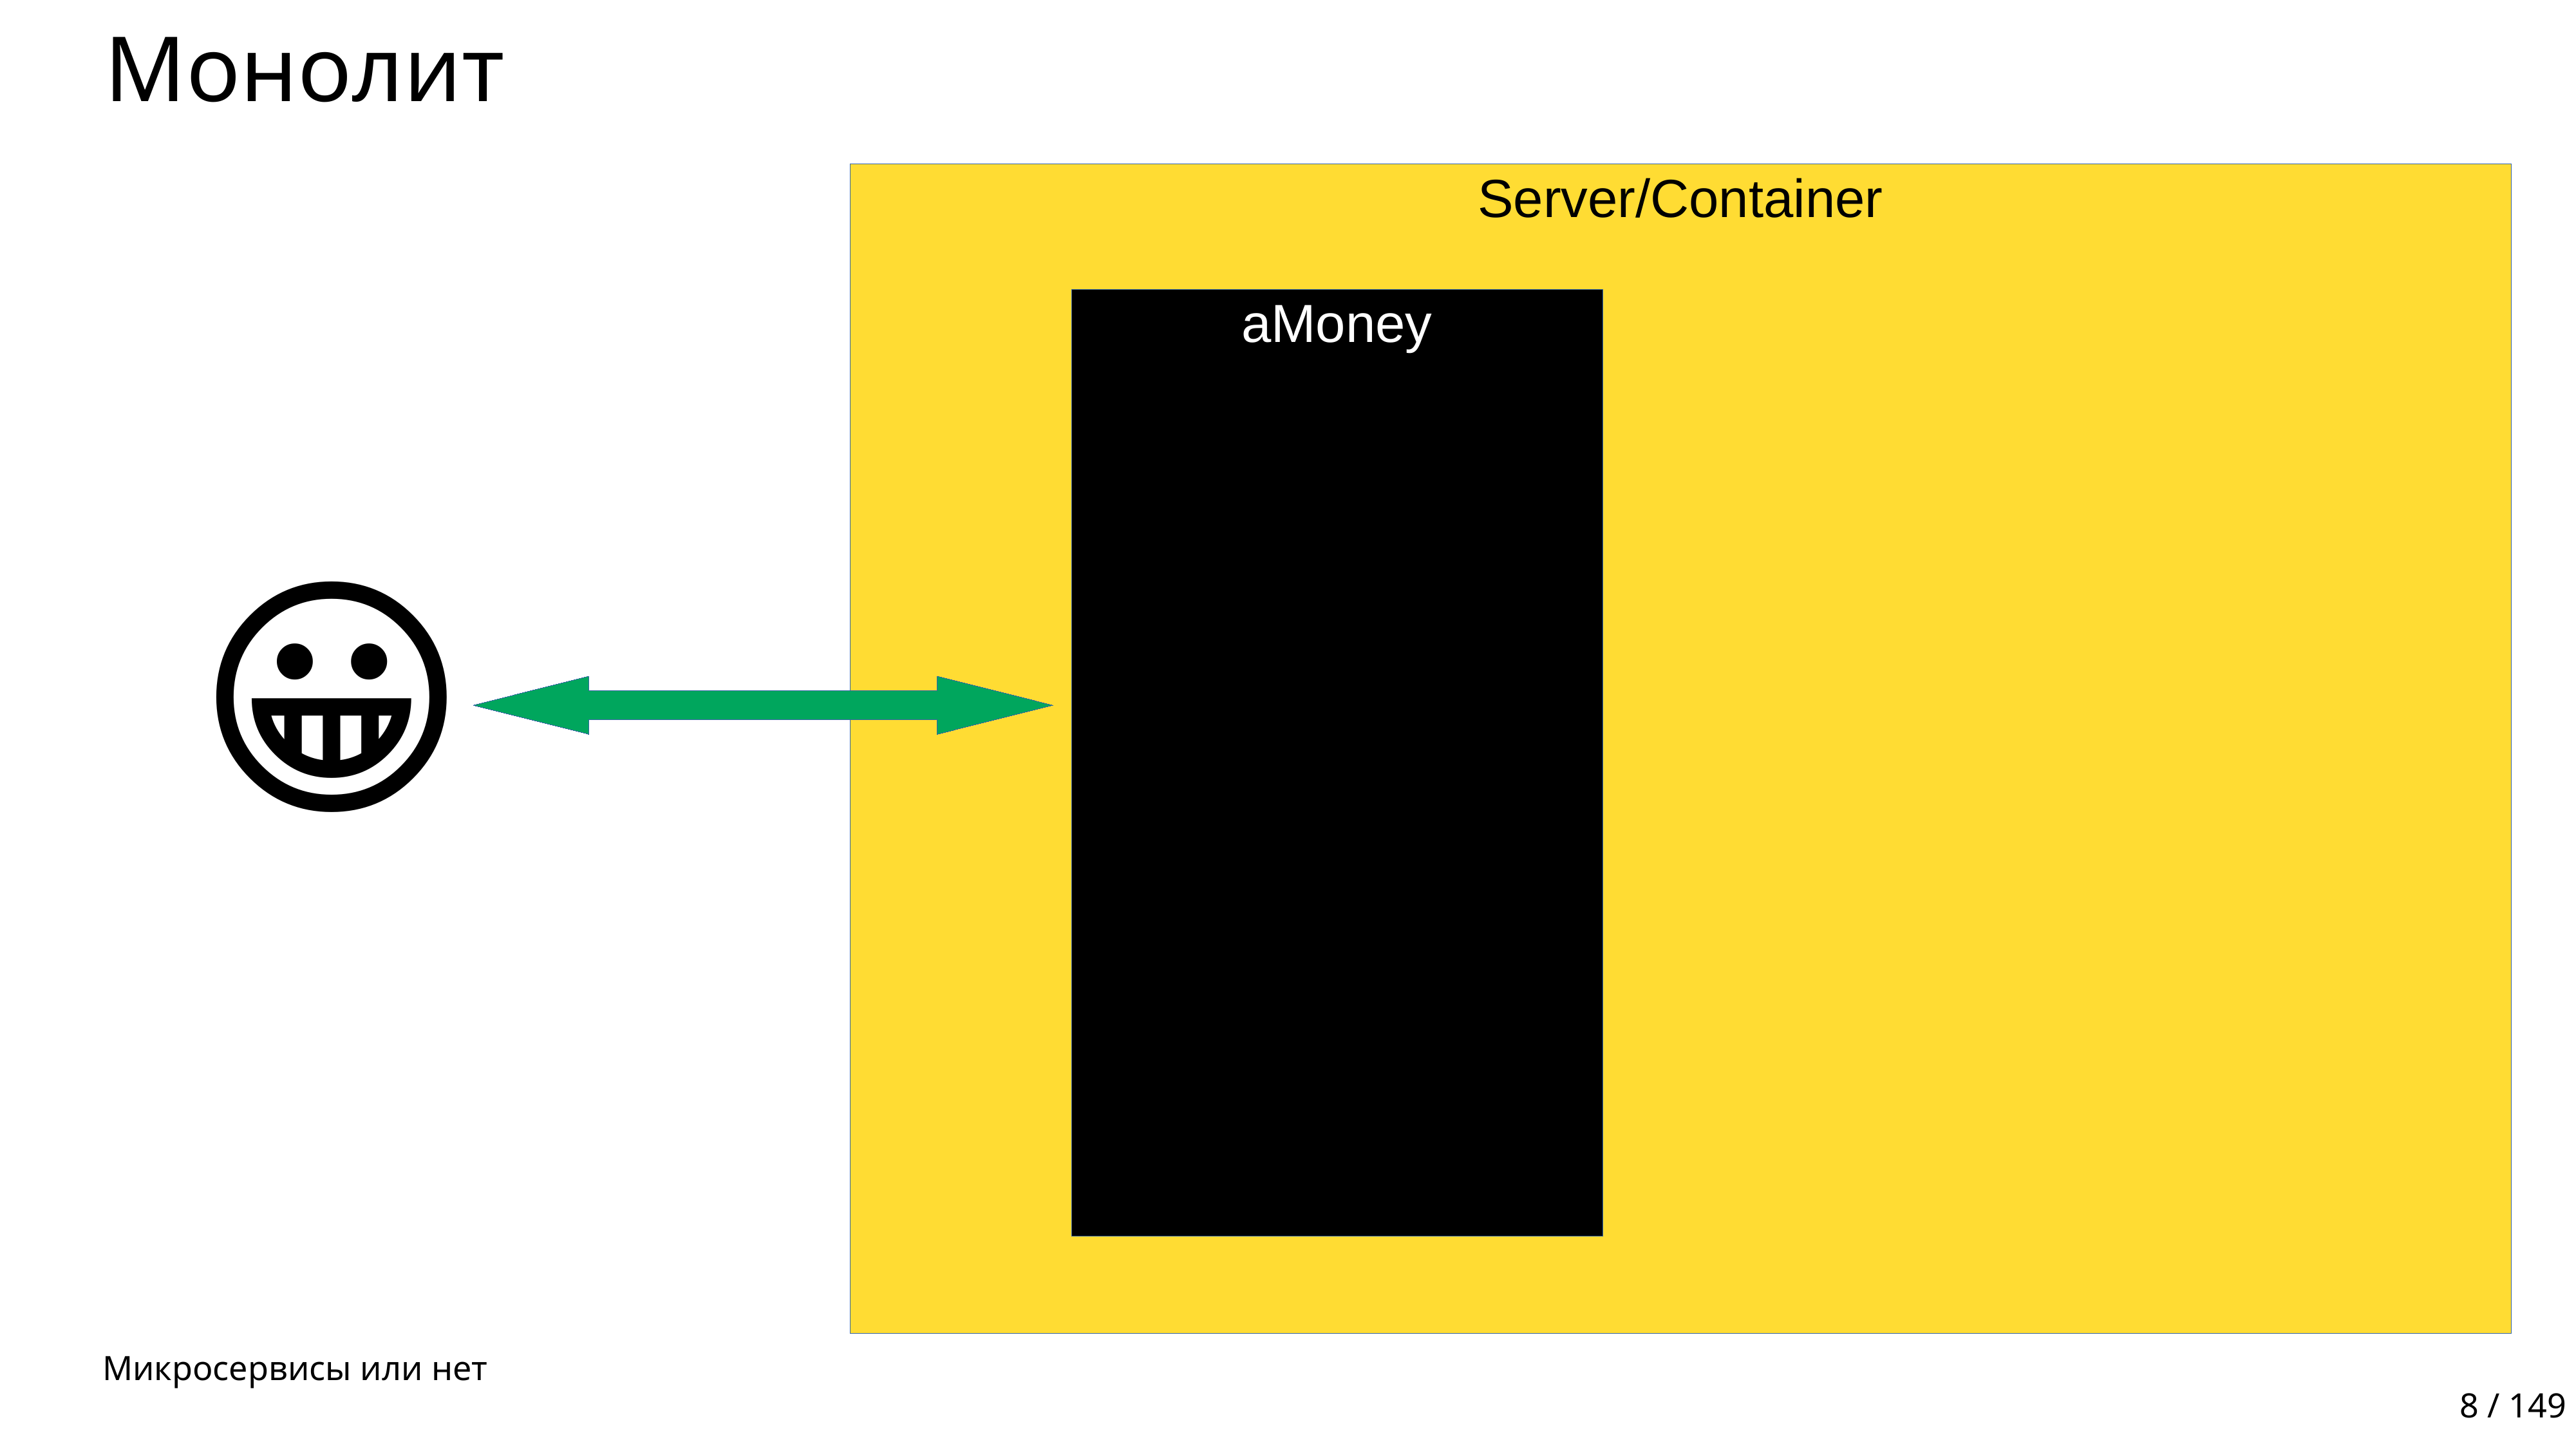

Монолит
Server/Container
aMoney
😀
# Микросервисы или нет